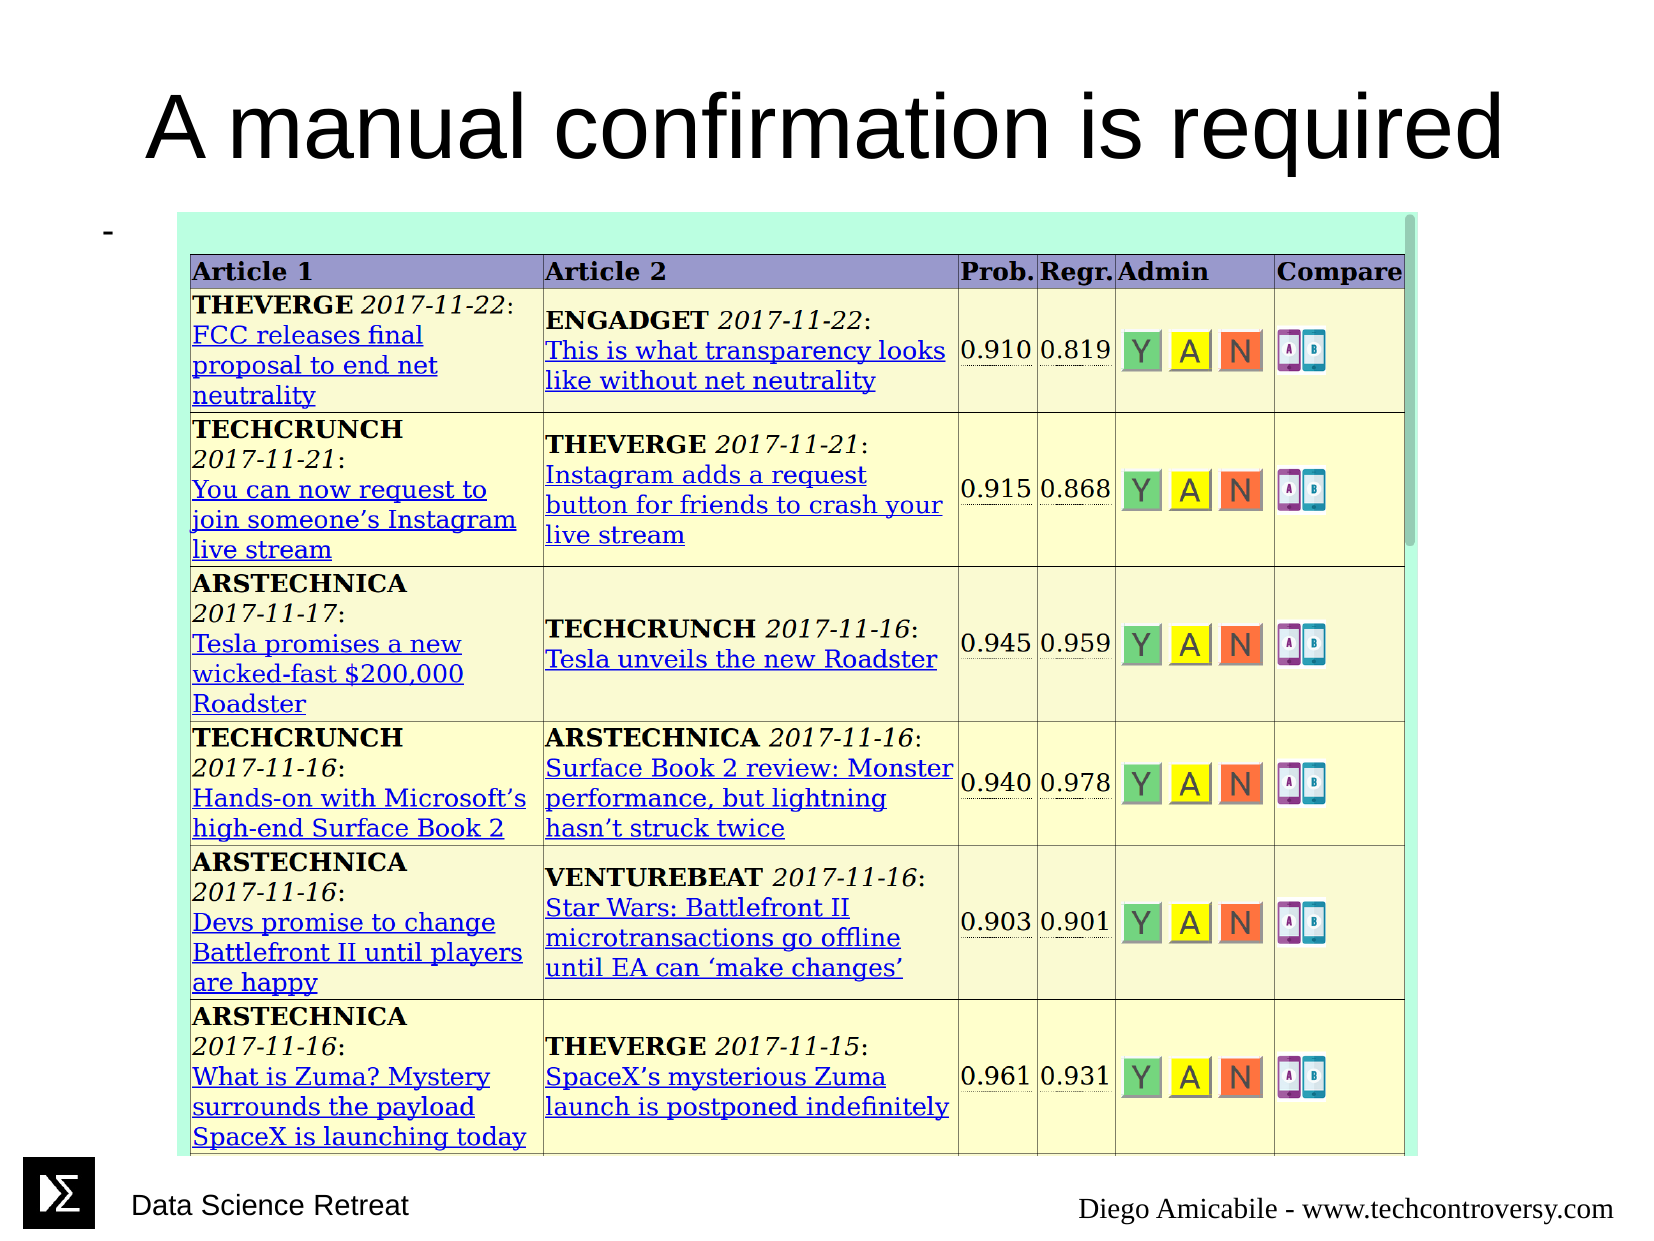

# A manual confirmation is required
-
Diego Amicabile - www.techcontroversy.com